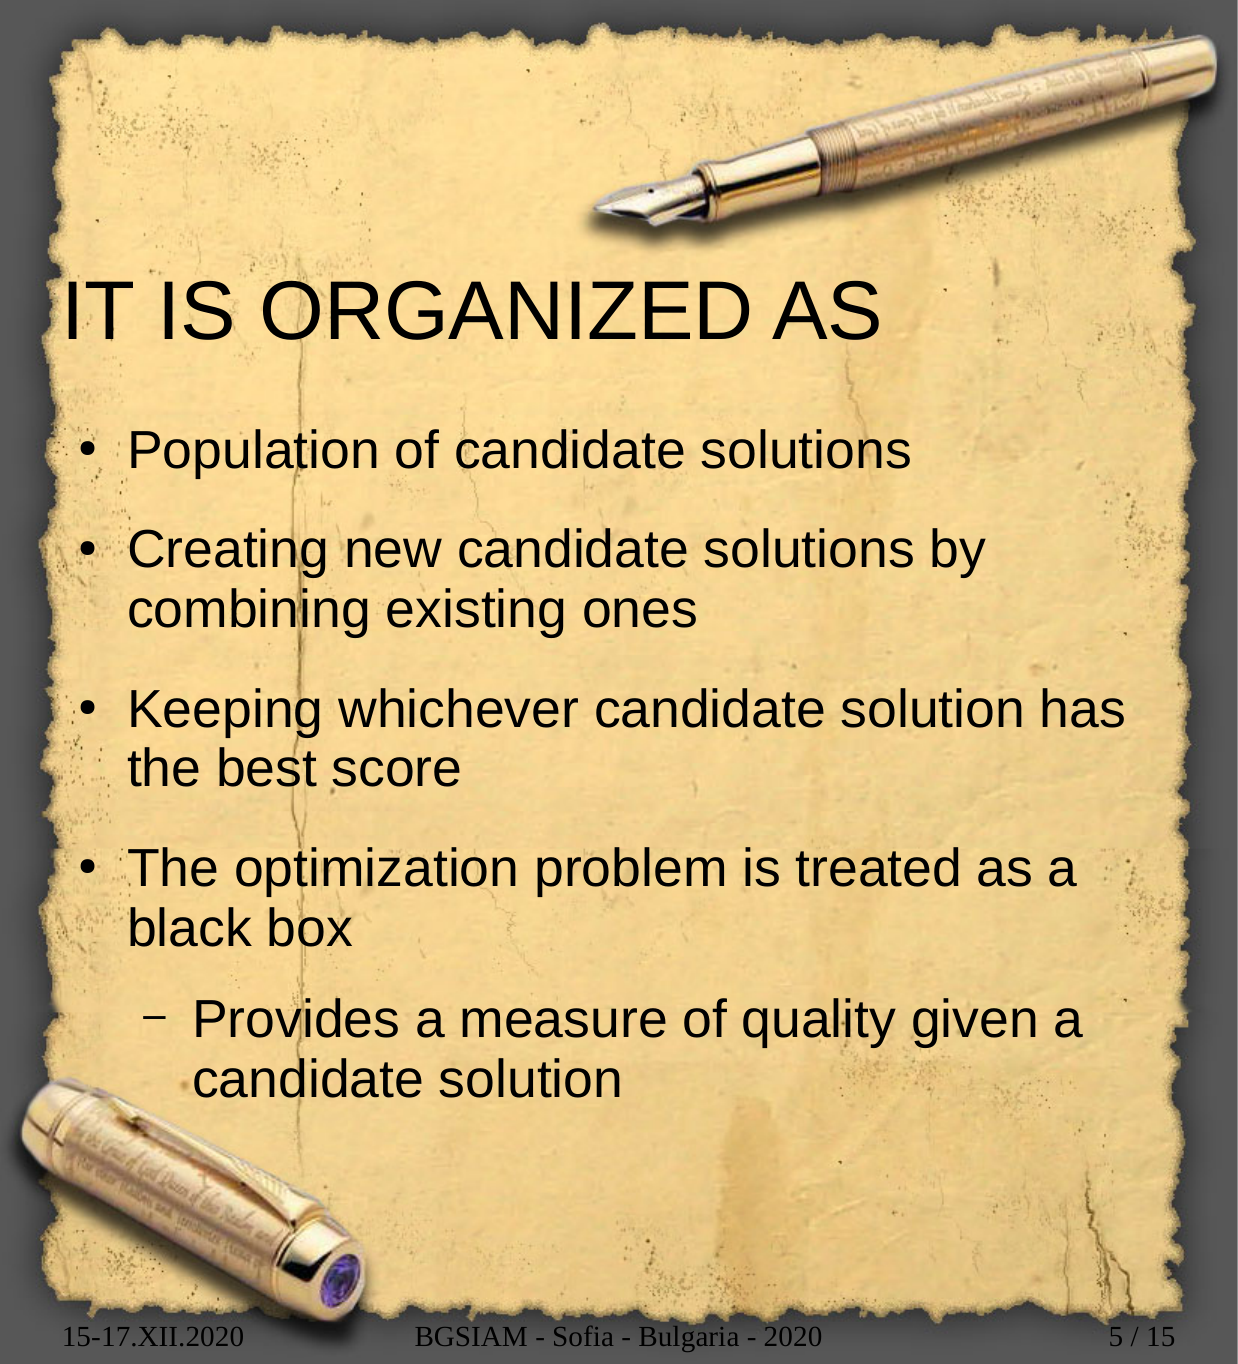

# It is organized as
Population of candidate solutions
Creating new candidate solutions by combining existing ones
Keeping whichever candidate solution has the best score
The optimization problem is treated as a black box
Provides a measure of quality given a candidate solution
15-17.XII.2020
BGSIAM - Sofia - Bulgaria - 2020
5